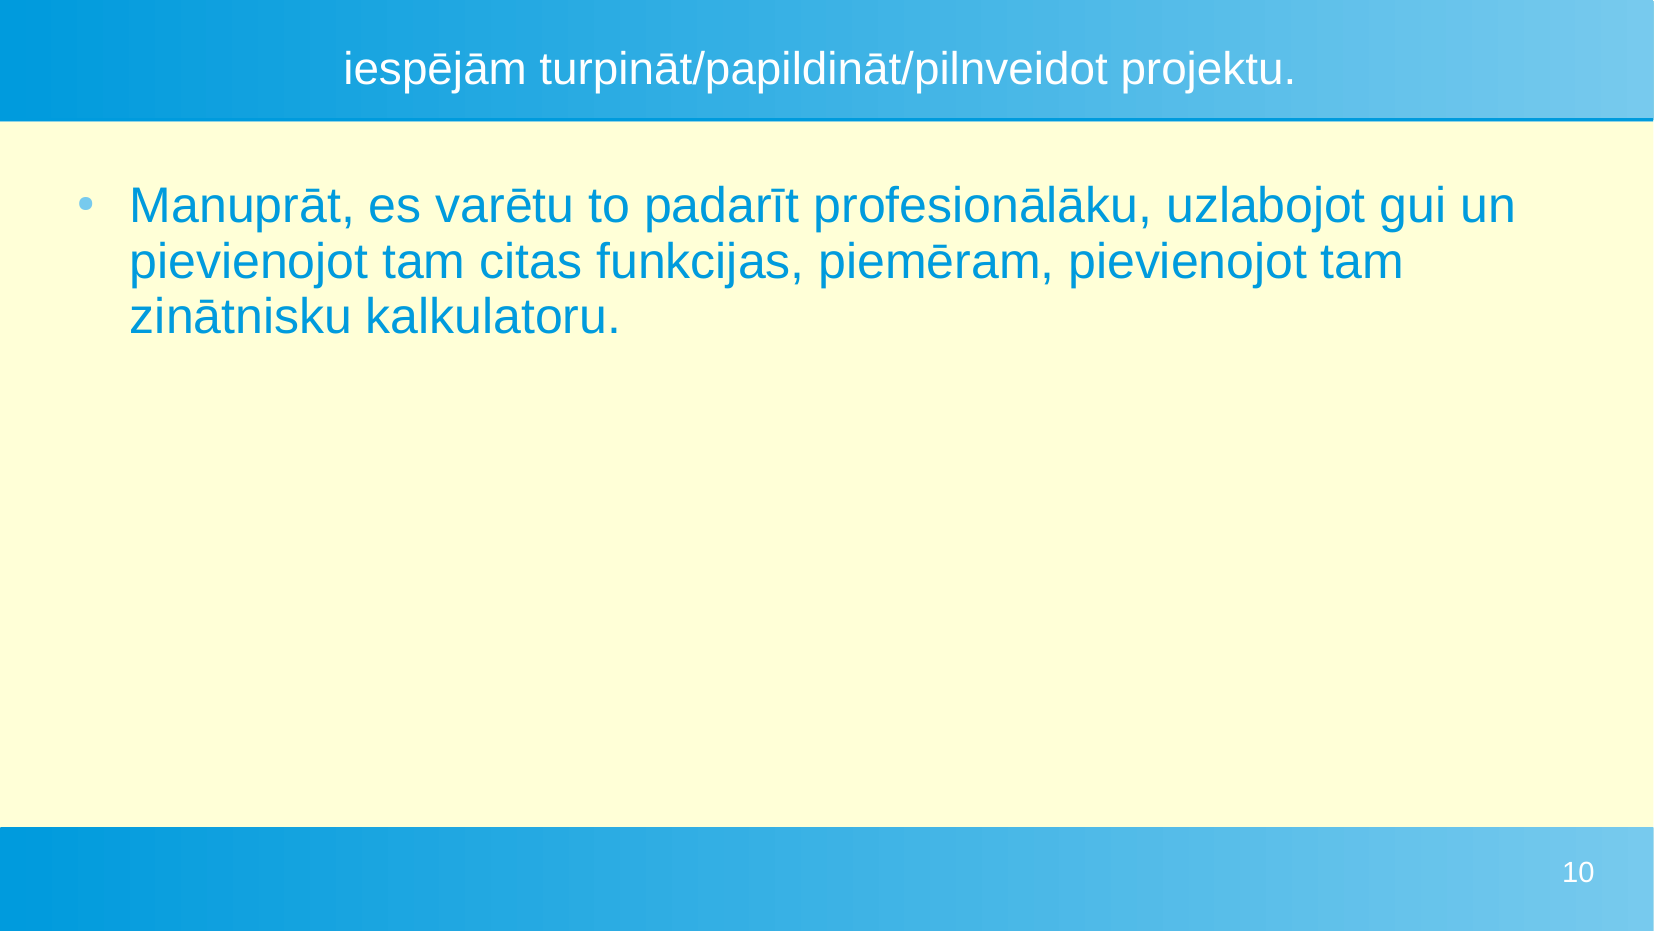

# iespējām turpināt/papildināt/pilnveidot projektu.
Manuprāt, es varētu to padarīt profesionālāku, uzlabojot gui un pievienojot tam citas funkcijas, piemēram, pievienojot tam zinātnisku kalkulatoru.
10